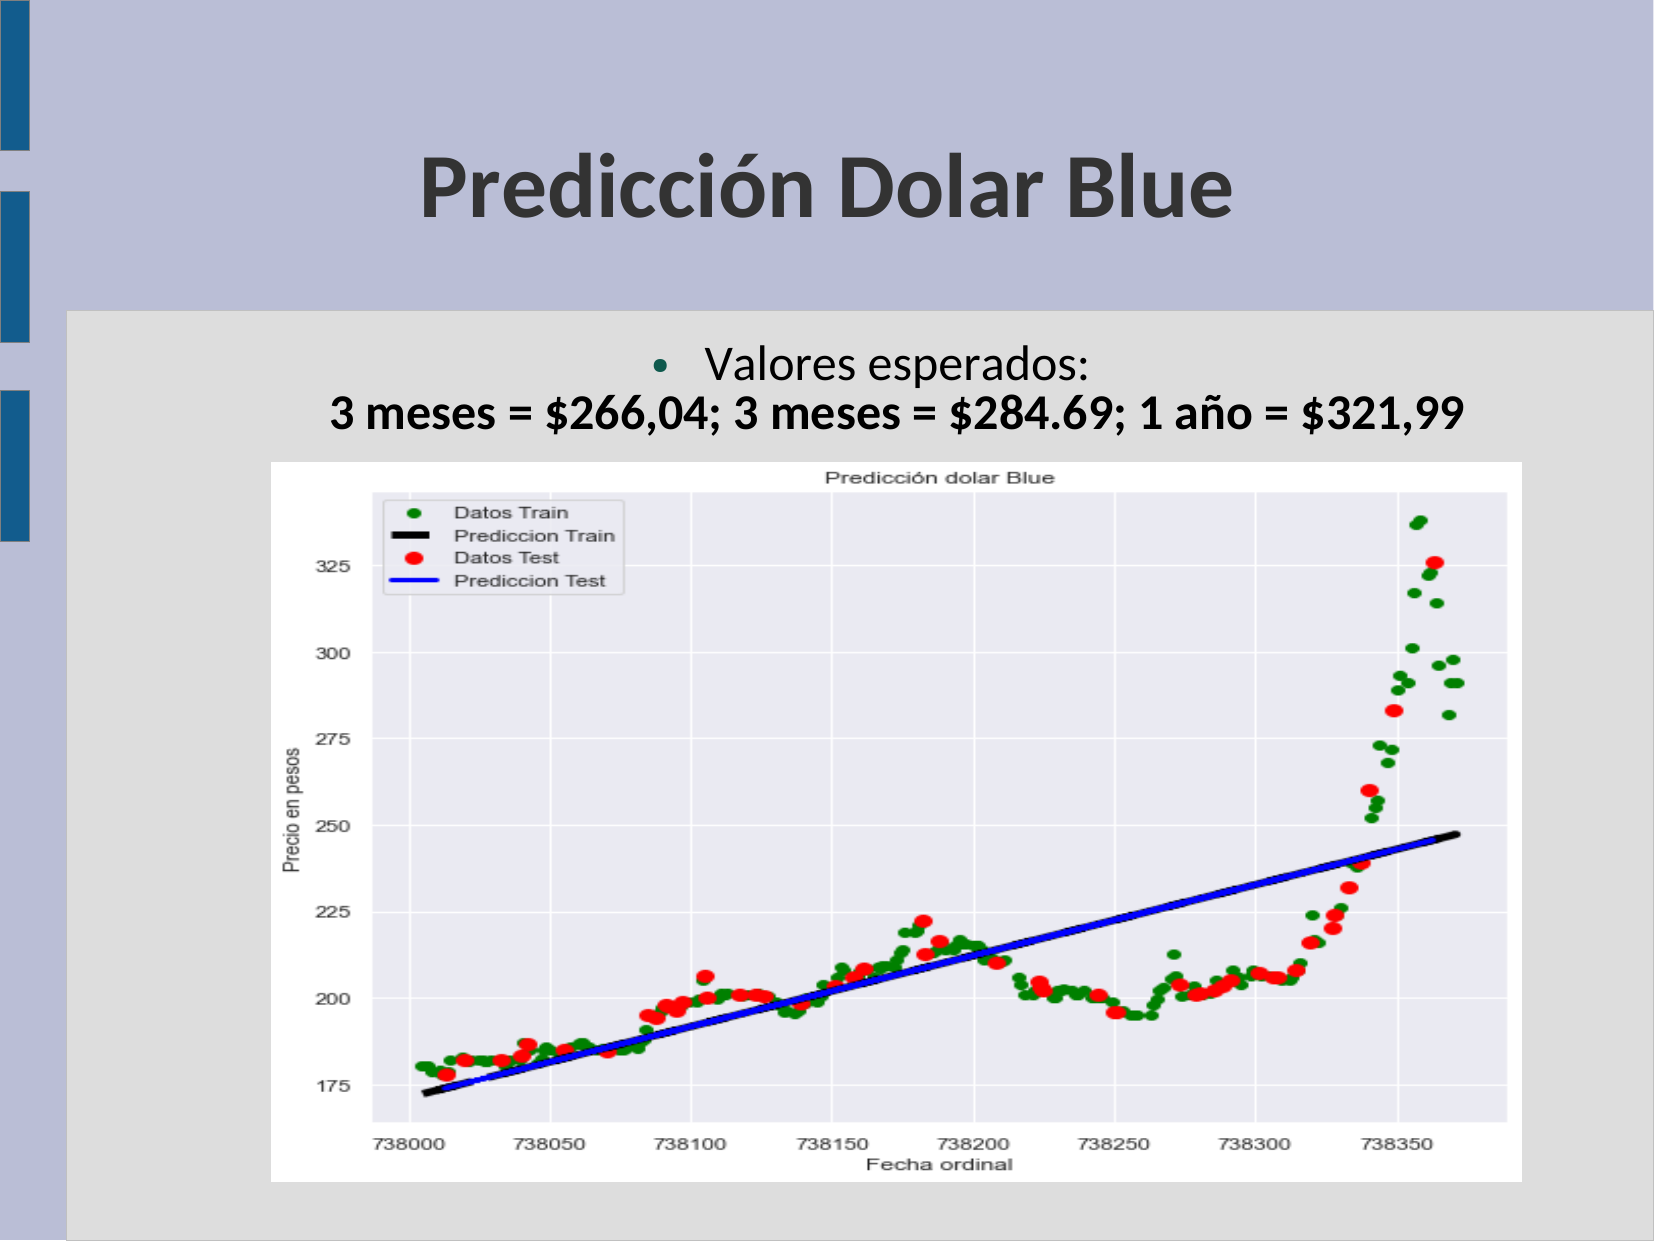

# Predicción Dolar Blue
Valores esperados:
3 meses = $266,04; 3 meses = $284.69; 1 año = $321,99